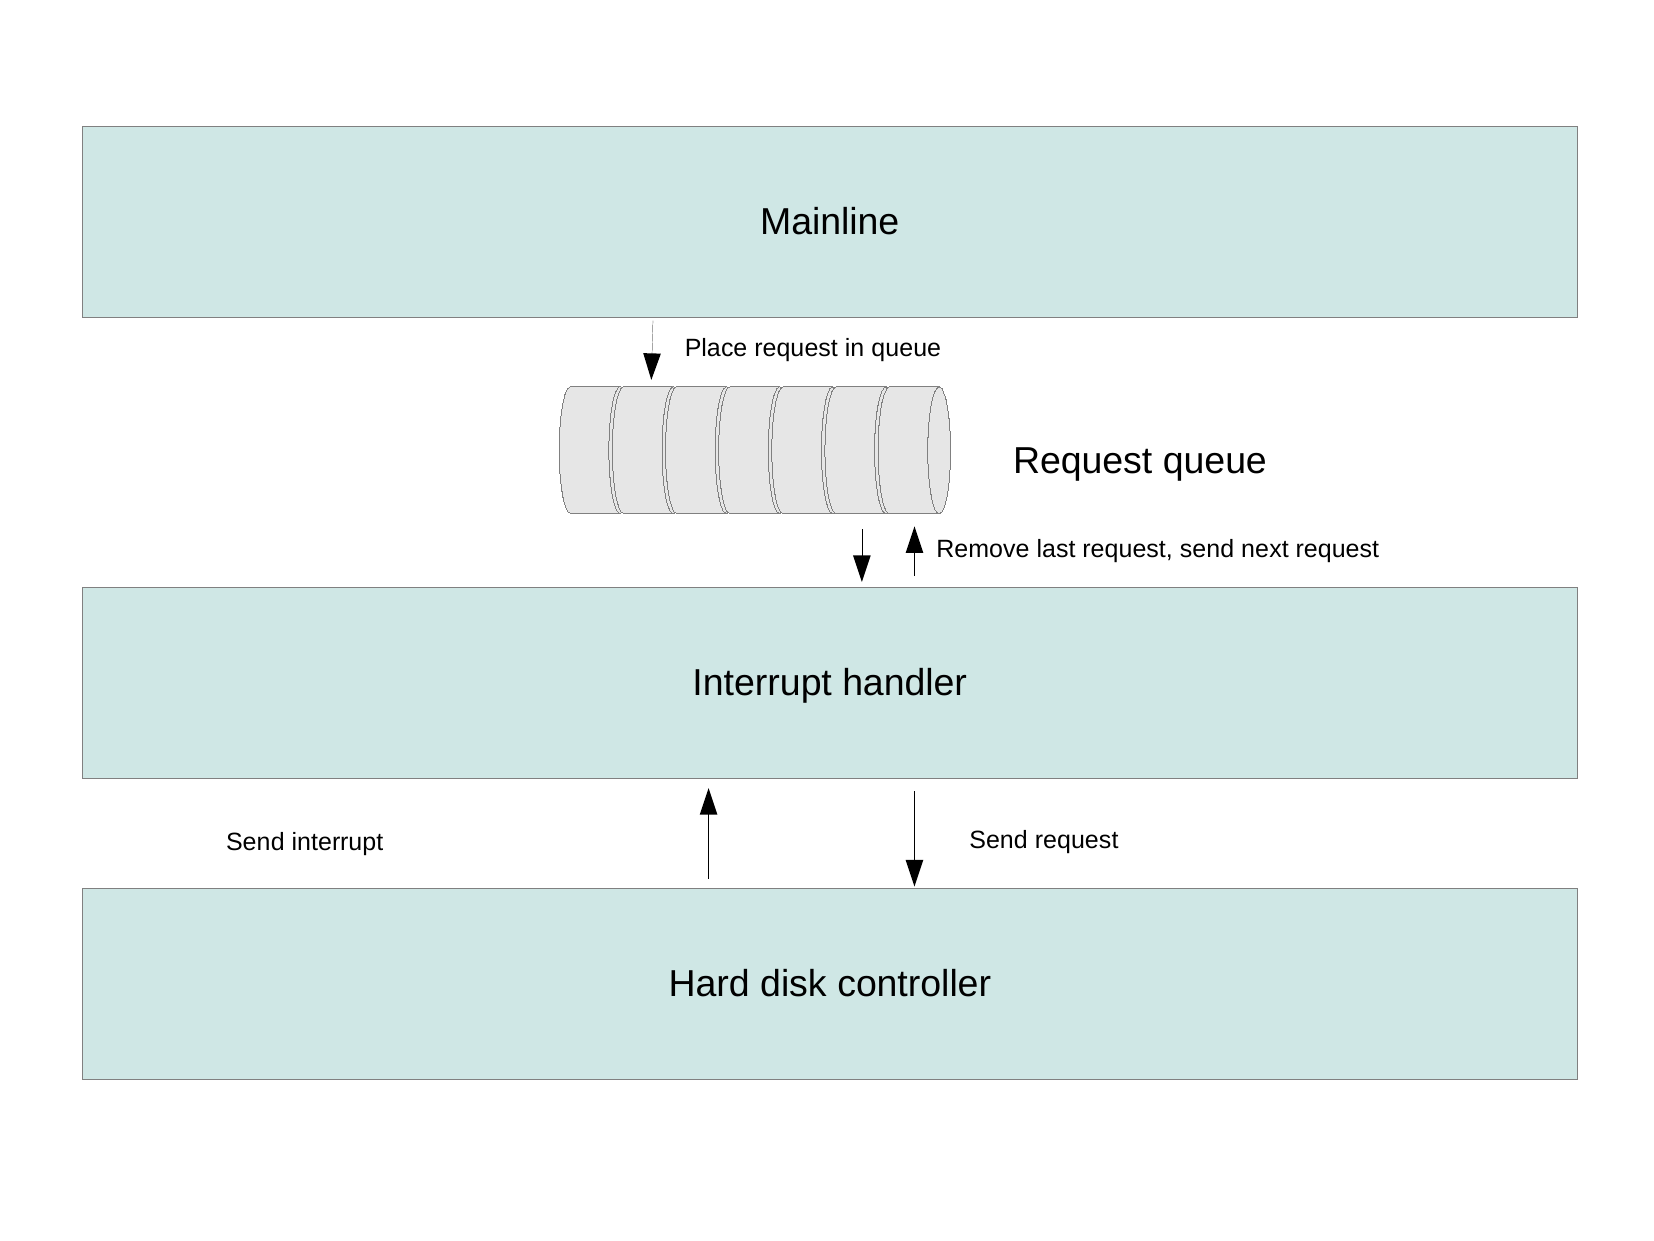

Mainline
Place request in queue
Request queue
Remove last request, send next request
Interrupt handler
Send request
Send interrupt
Hard disk controller